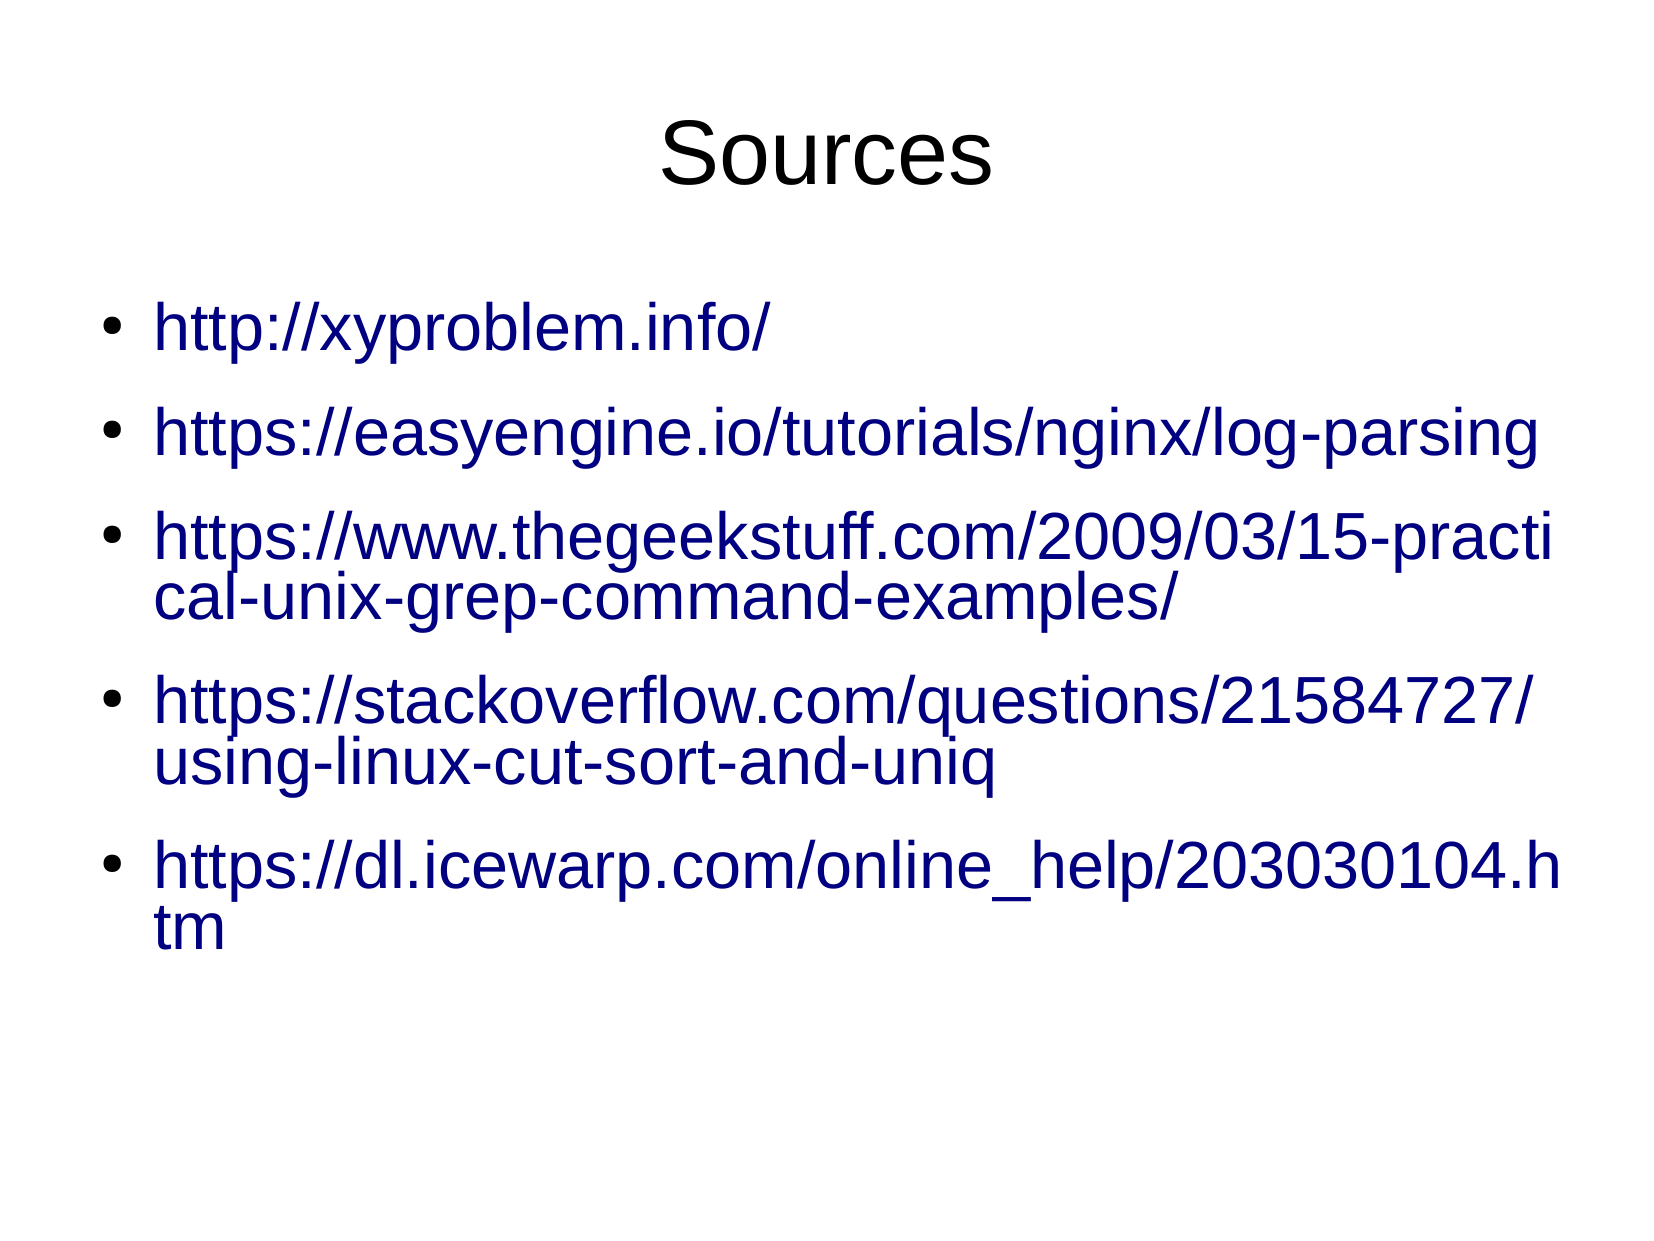

# Sources
http://xyproblem.info/
https://easyengine.io/tutorials/nginx/log-parsing
https://www.thegeekstuff.com/2009/03/15-practical-unix-grep-command-examples/
https://stackoverflow.com/questions/21584727/using-linux-cut-sort-and-uniq
https://dl.icewarp.com/online_help/203030104.htm